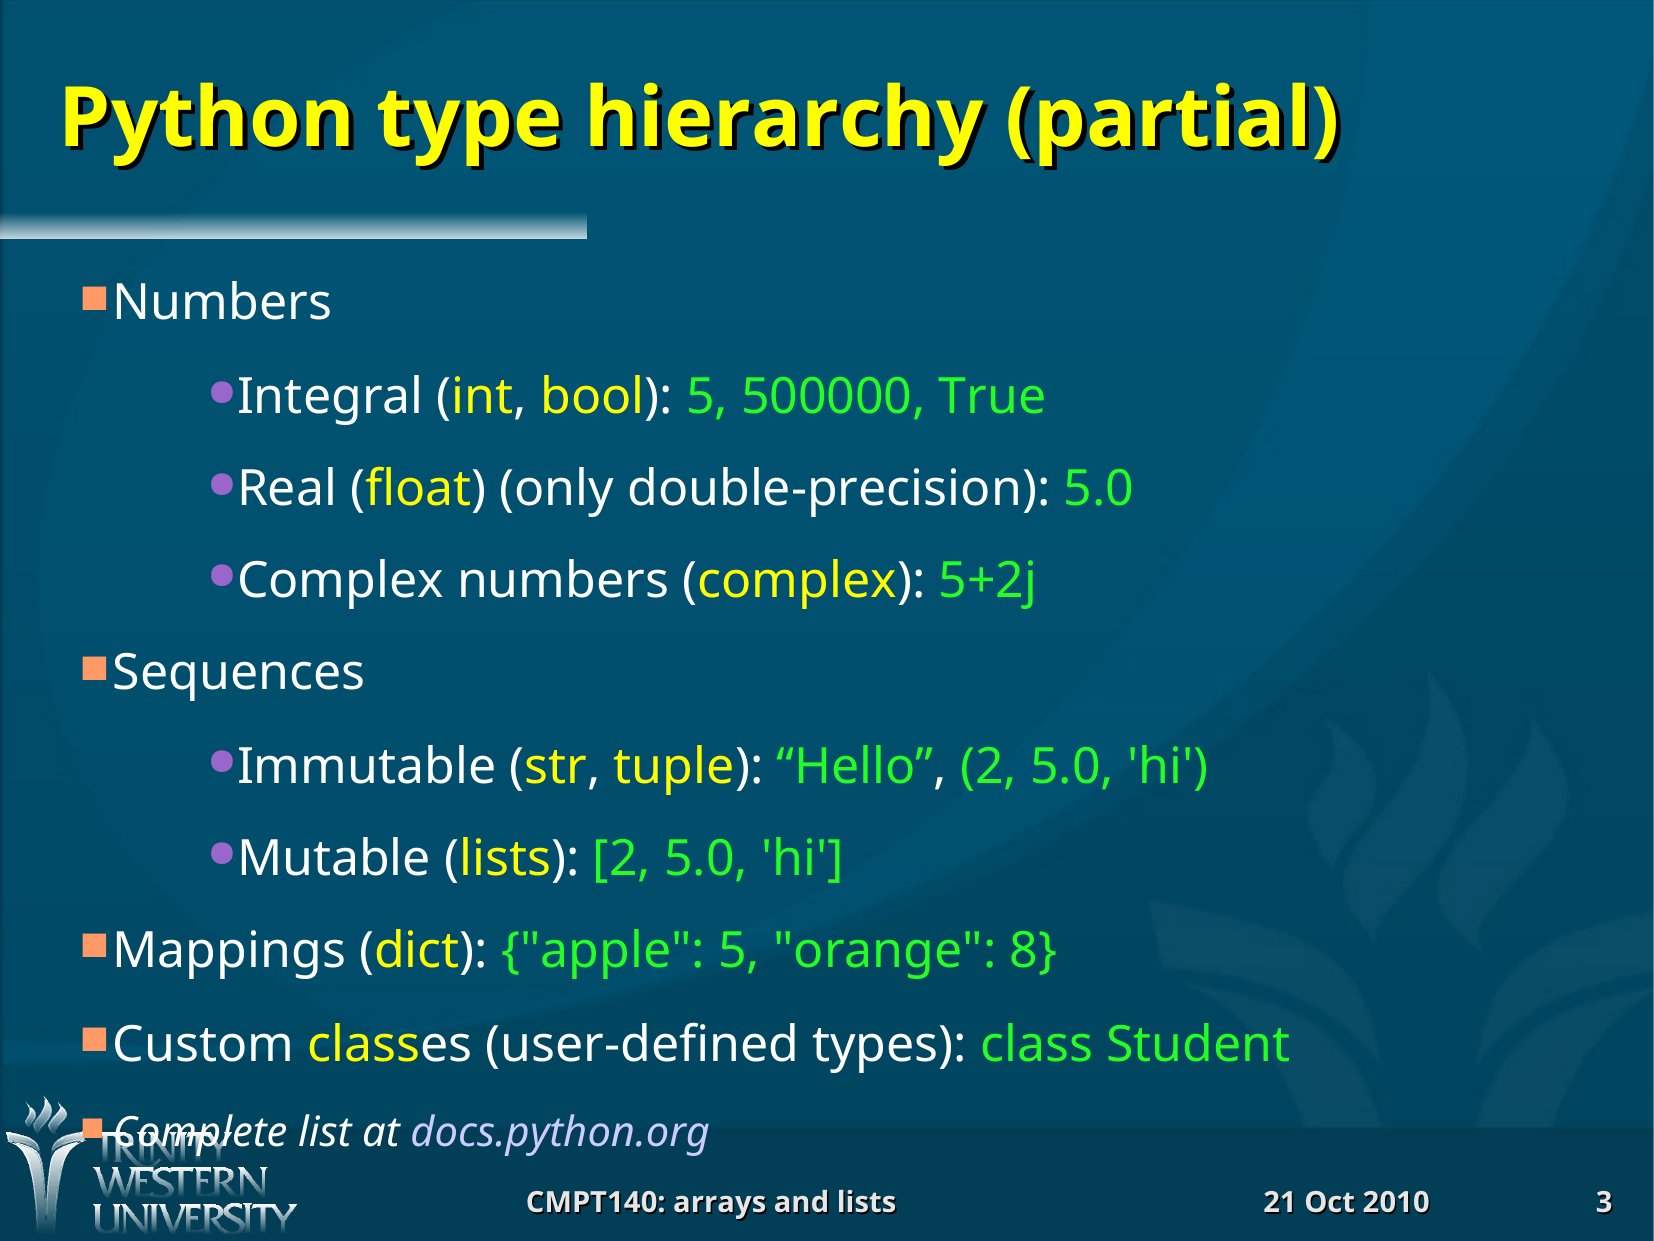

# Python type hierarchy (partial)
Numbers
Integral (int, bool): 5, 500000, True
Real (float) (only double-precision): 5.0
Complex numbers (complex): 5+2j
Sequences
Immutable (str, tuple): “Hello”, (2, 5.0, 'hi')
Mutable (lists): [2, 5.0, 'hi']
Mappings (dict): {"apple": 5, "orange": 8}
Custom classes (user-defined types): class Student
Complete list at docs.python.org
CMPT140: arrays and lists
21 Oct 2010
3